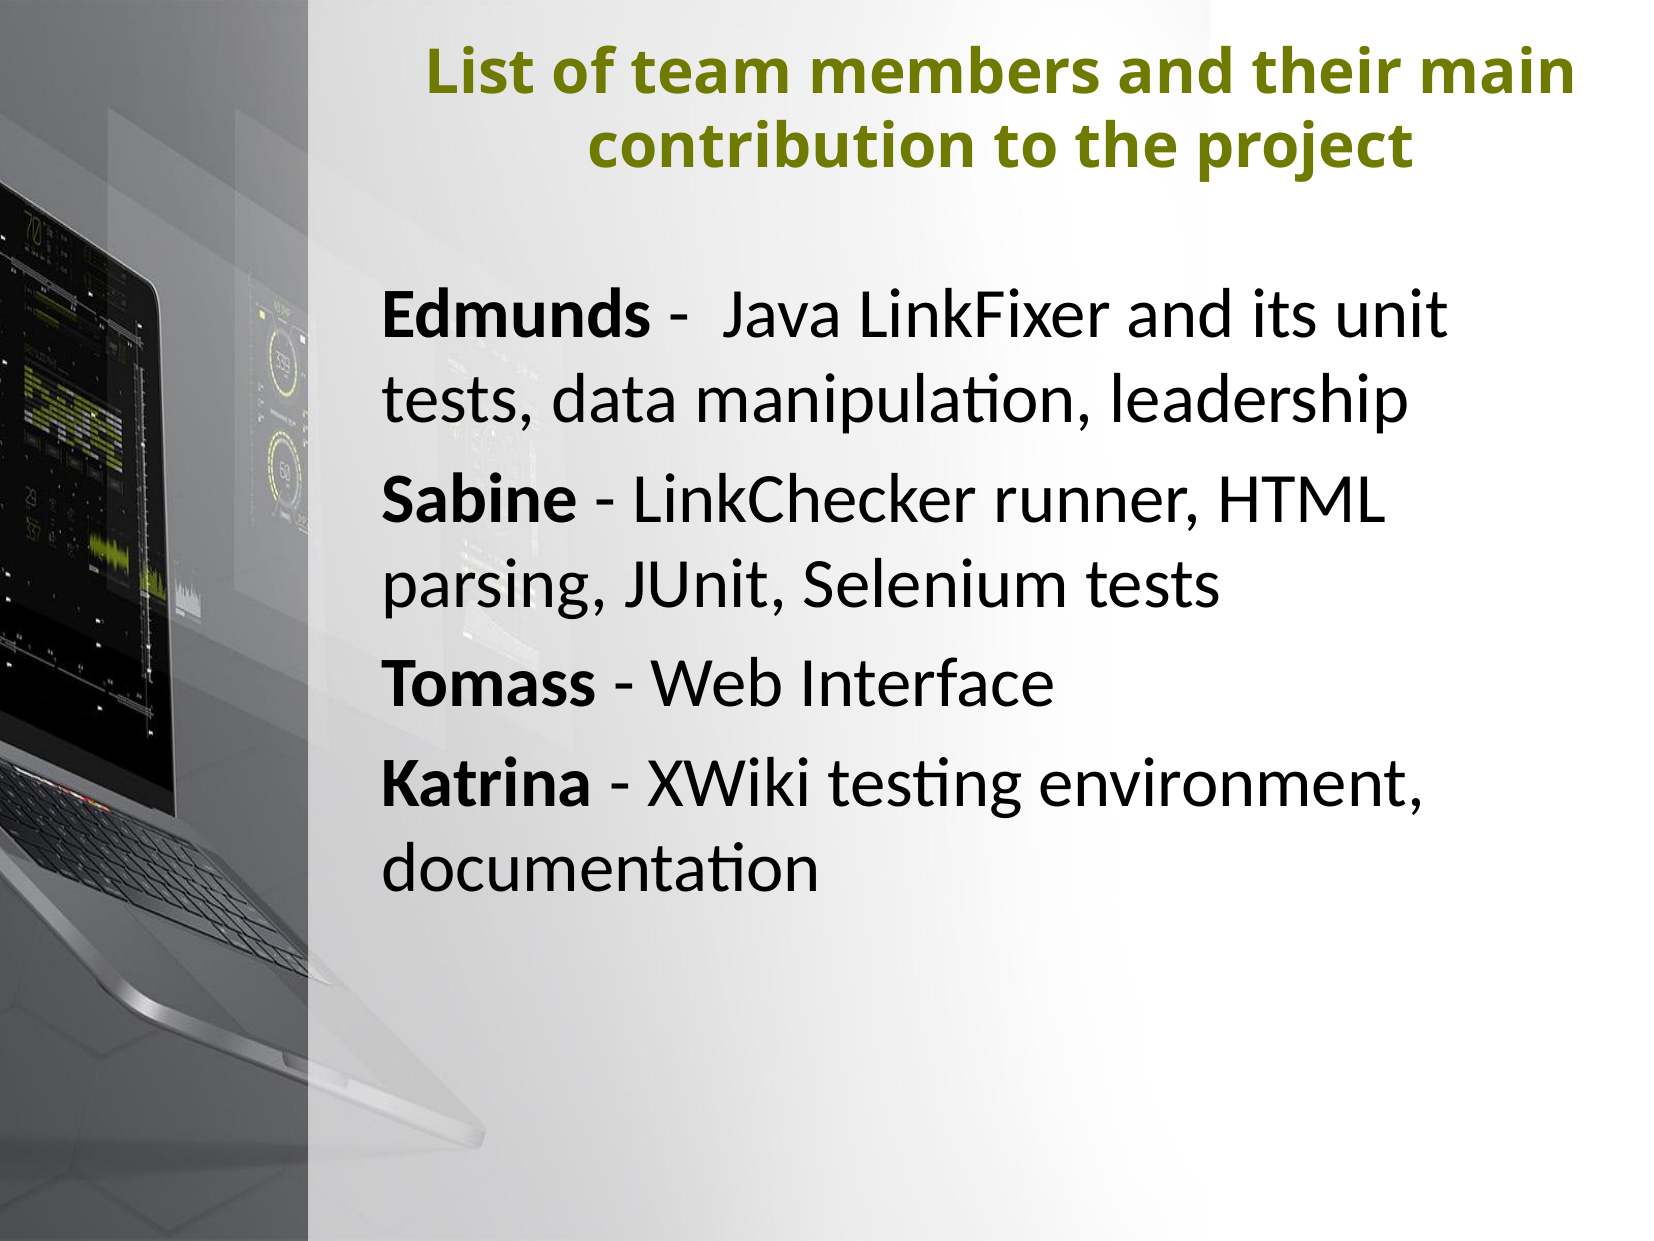

List of team members and their main contribution to the project
# Edmunds - Java LinkFixer and its unit tests, data manipulation, leadership
Sabine - LinkChecker runner, HTML parsing, JUnit, Selenium tests
Tomass - Web Interface
Katrina - XWiki testing environment, documentation